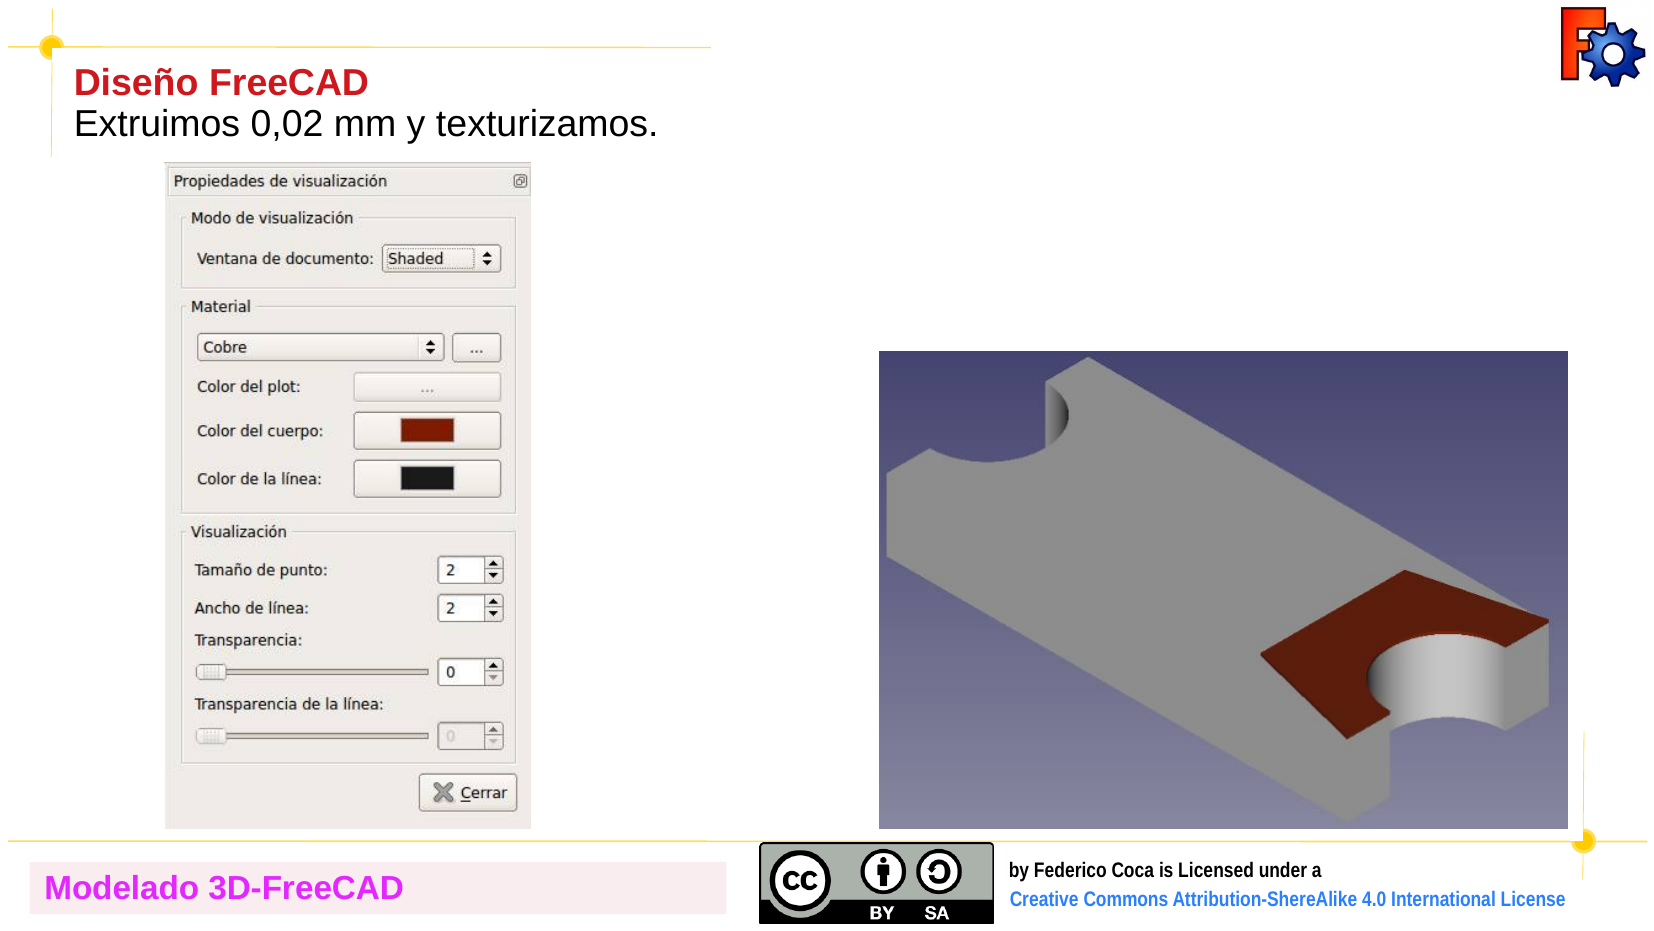

Diseño FreeCAD
Extruimos 0,02 mm y texturizamos.
Modelado 3D-FreeCAD